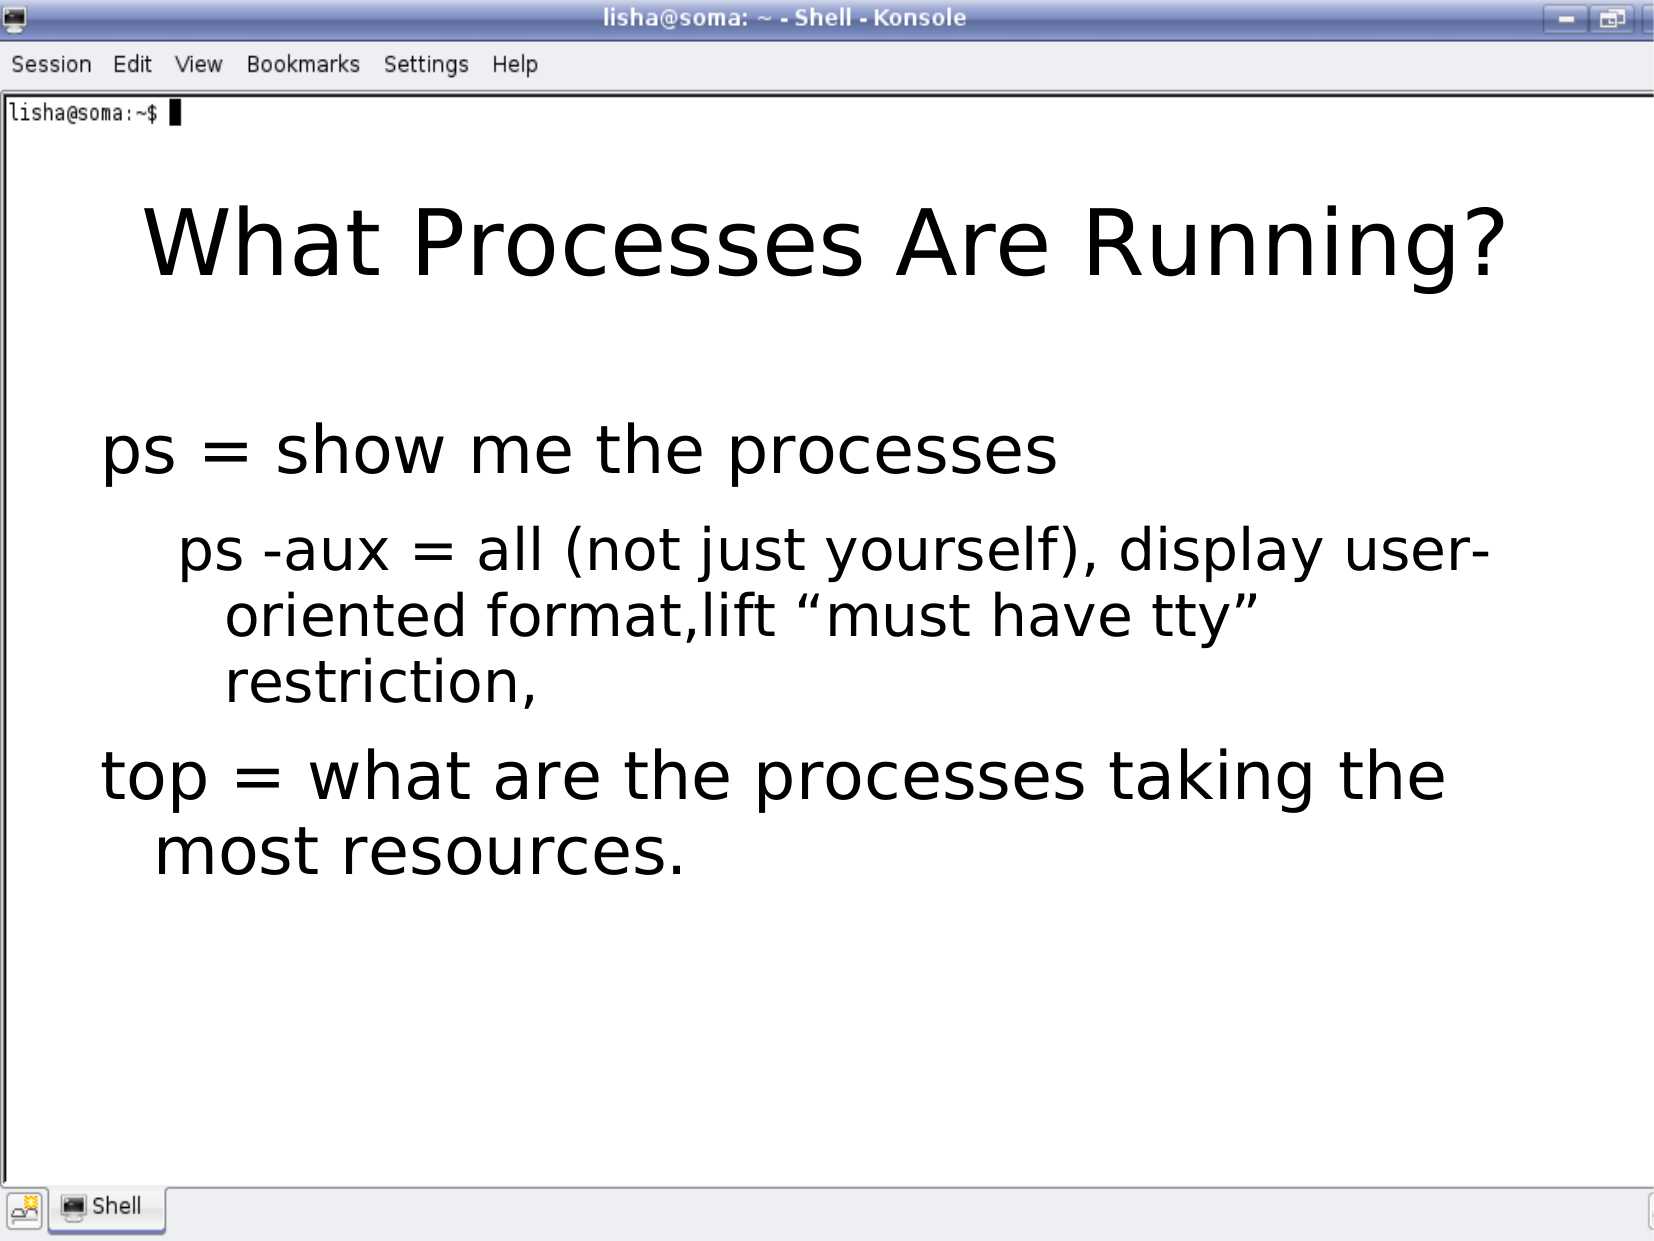

# What Processes Are Running?
ps = show me the processes
ps -aux = all (not just yourself), display user-oriented format,lift “must have tty” restriction,
top = what are the processes taking the most resources.